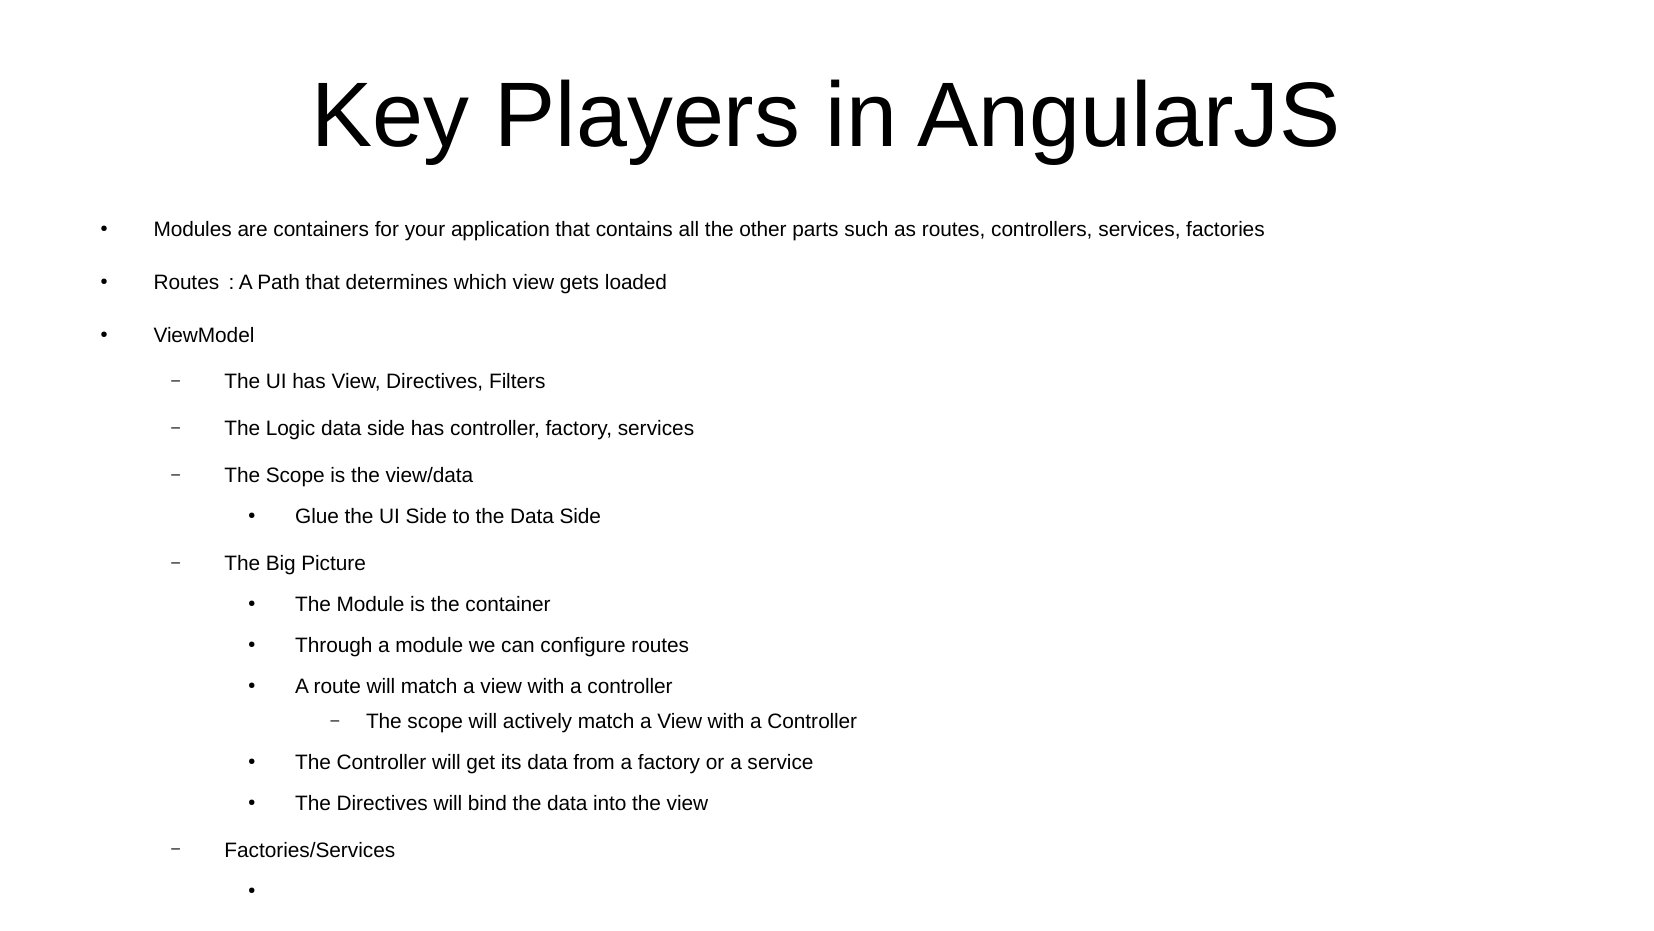

# Key Players in AngularJS
Modules are containers for your application that contains all the other parts such as routes, controllers, services, factories
Routes	: A Path that determines which view gets loaded
ViewModel
The UI has View, Directives, Filters
The Logic data side has controller, factory, services
The Scope is the view/data
Glue the UI Side to the Data Side
The Big Picture
The Module is the container
Through a module we can configure routes
A route will match a view with a controller
The scope will actively match a View with a Controller
The Controller will get its data from a factory or a service
The Directives will bind the data into the view
Factories/Services